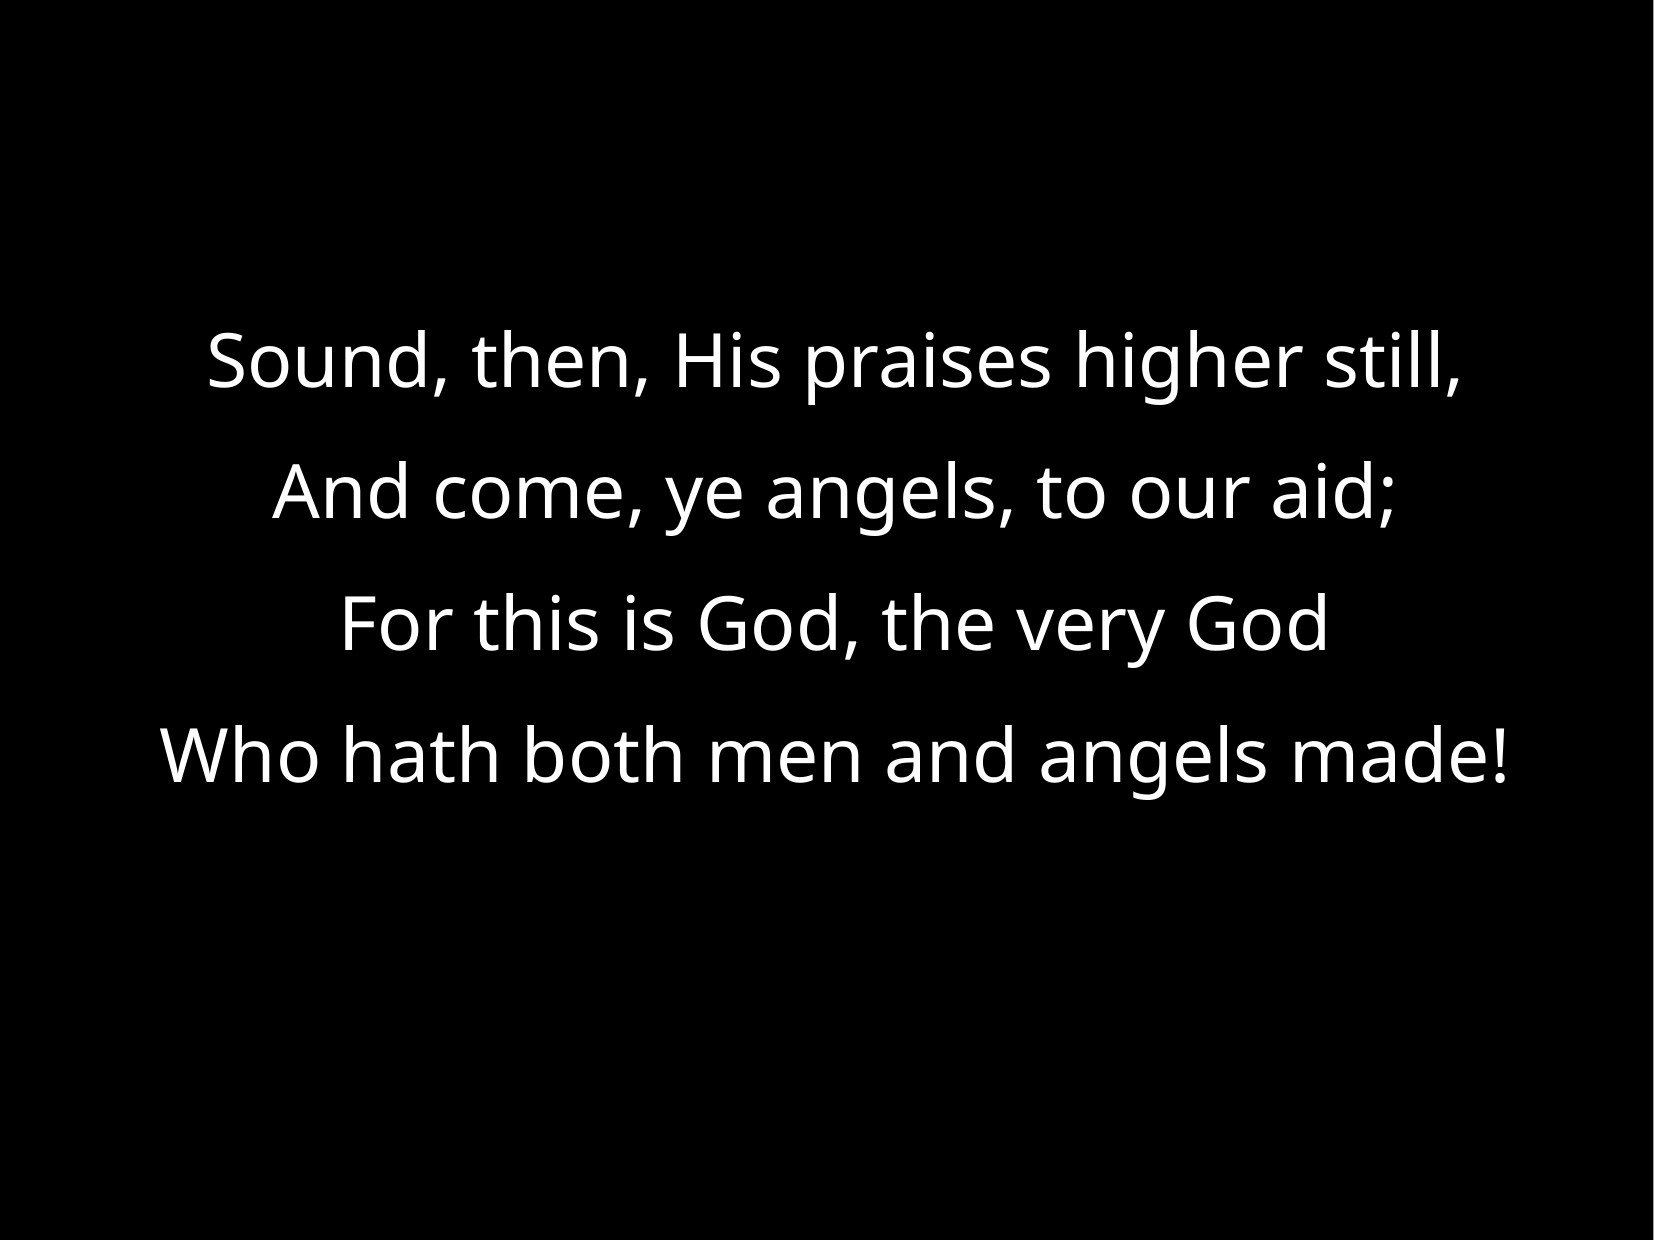

#
Sound, then, His praises higher still,
And come, ye angels, to our aid;
For this is God, the very God
Who hath both men and angels made!